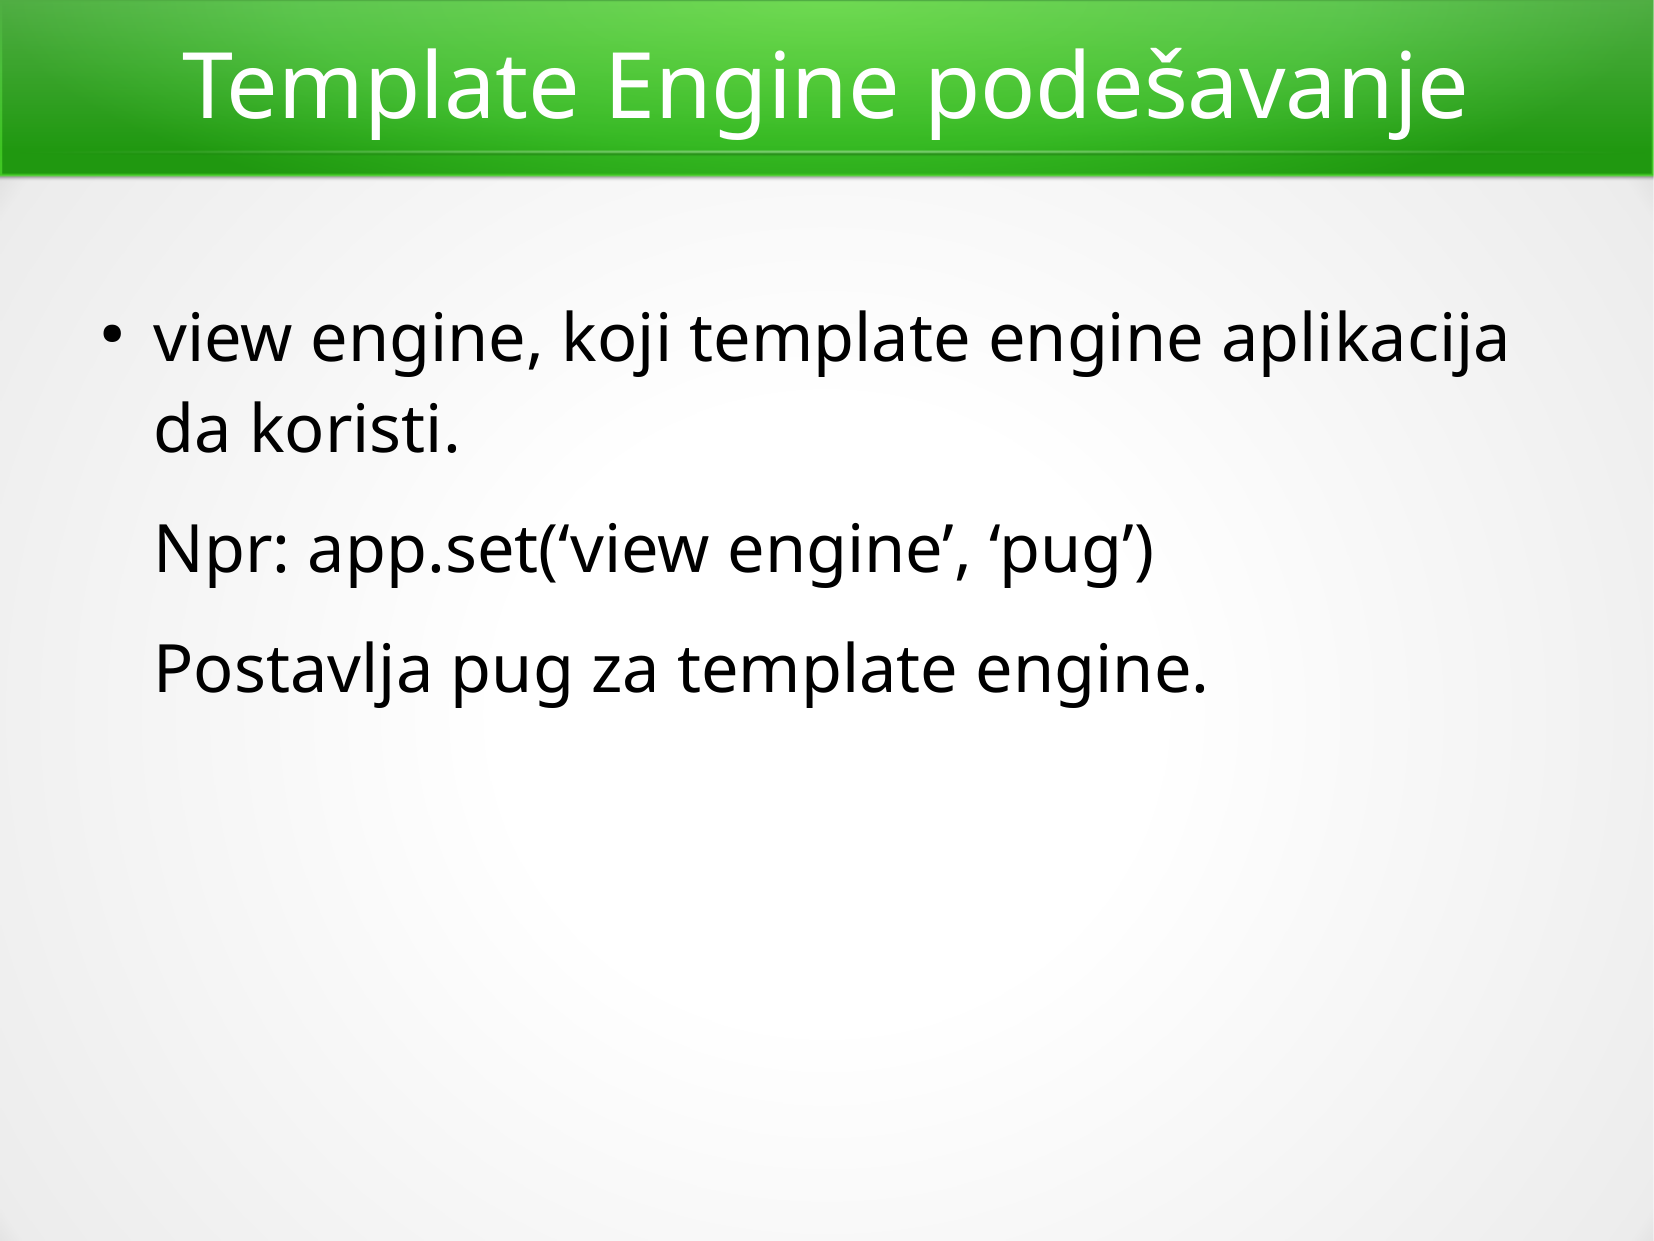

# Template Engine podešavanje
view engine, koji template engine aplikacija da koristi.
Npr: app.set(‘view engine’, ‘pug’)
Postavlja pug za template engine.